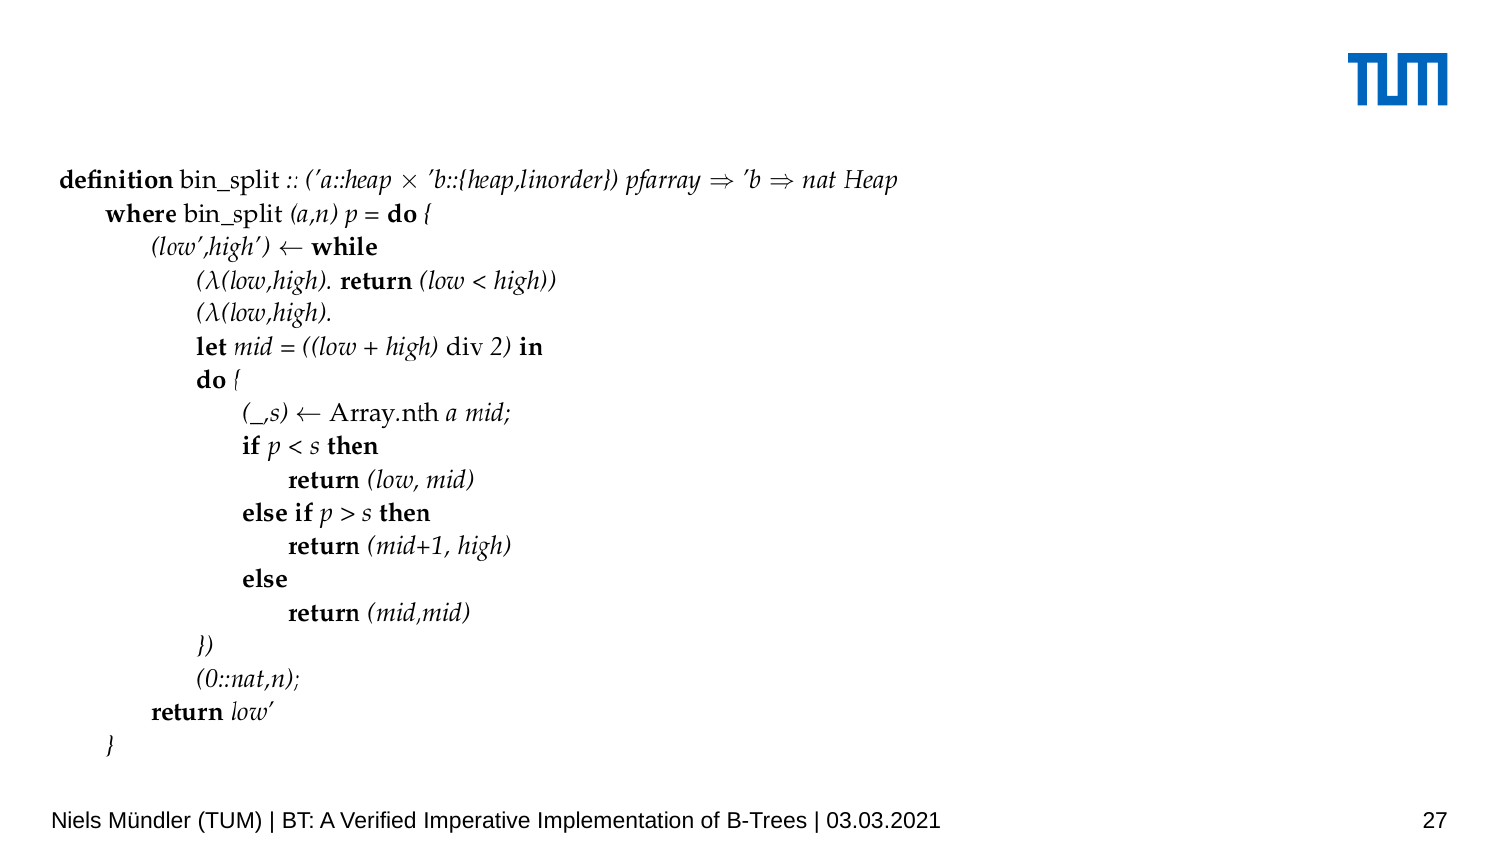

# Split functions?
Niels Mündler (TUM) | BT: A Verified Imperative Implementation of B-Trees
27